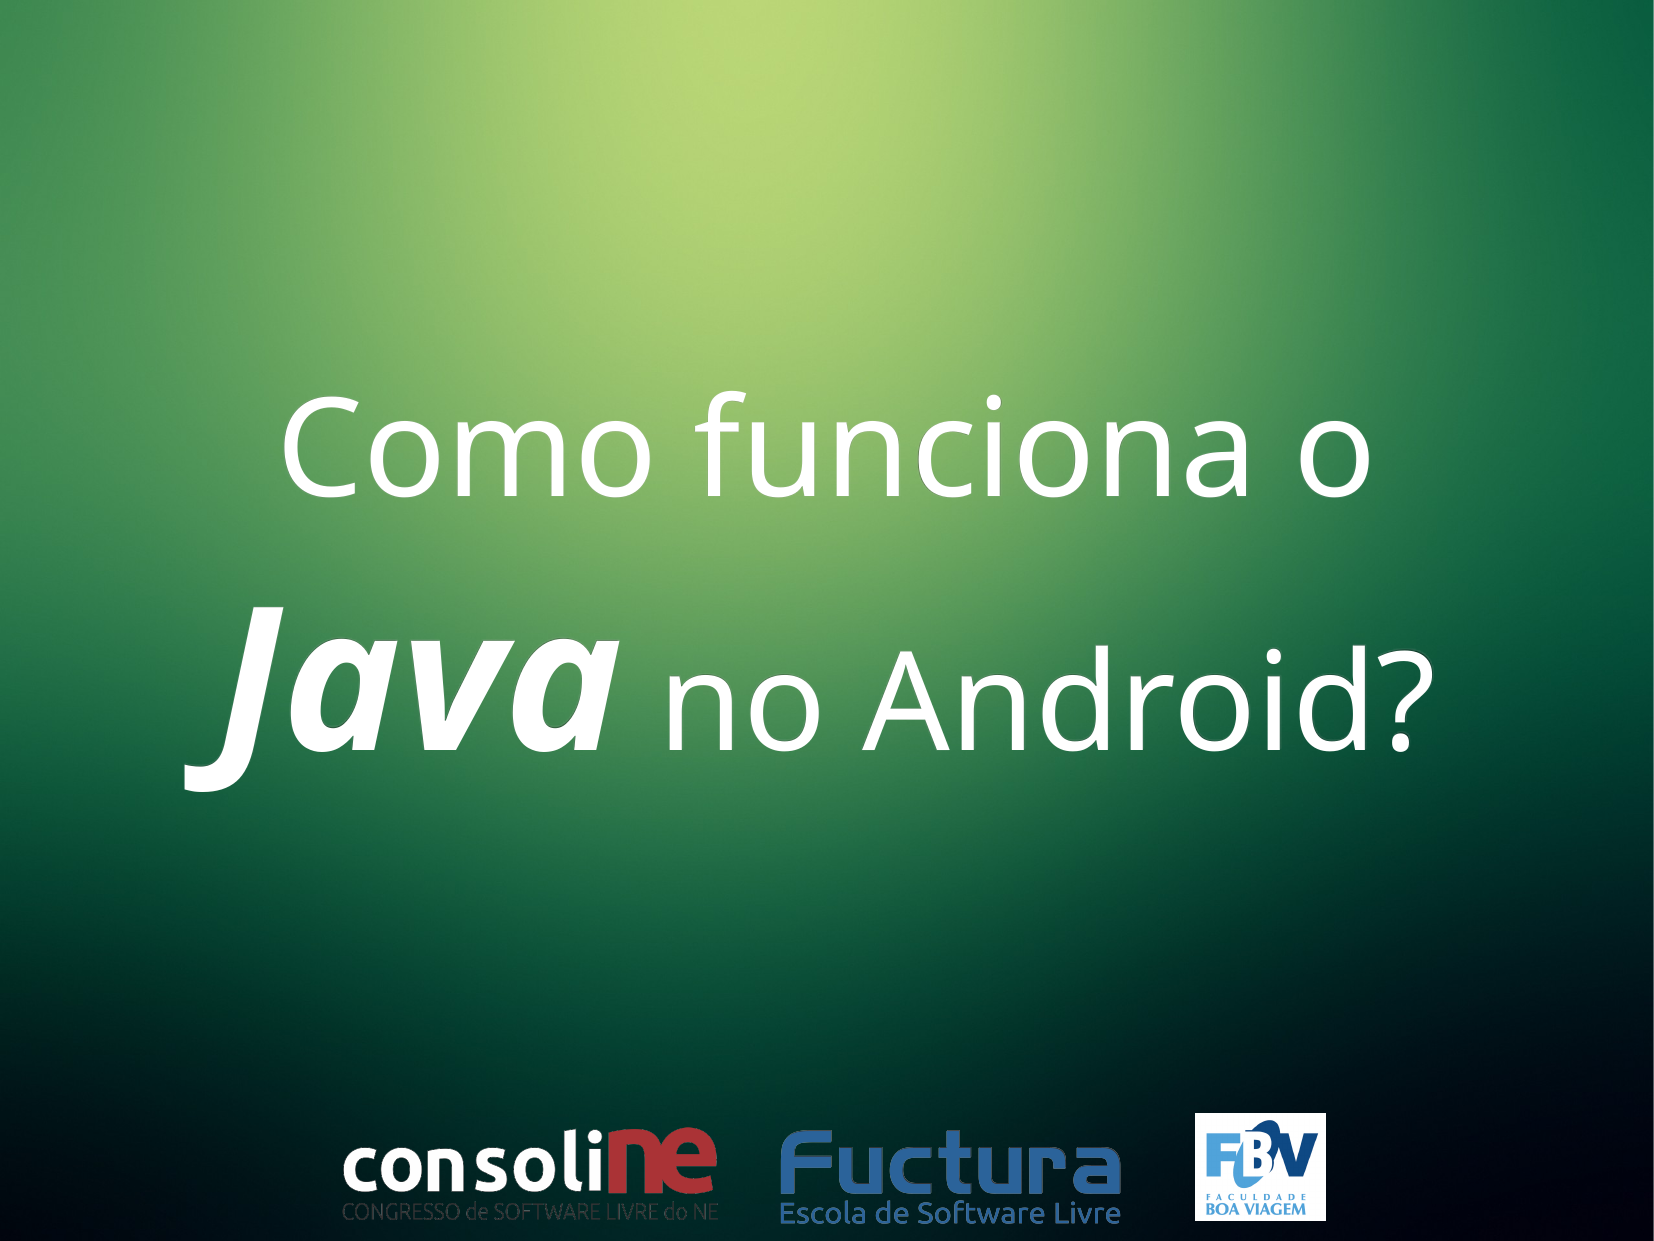

# Como funciona o Java no Android?